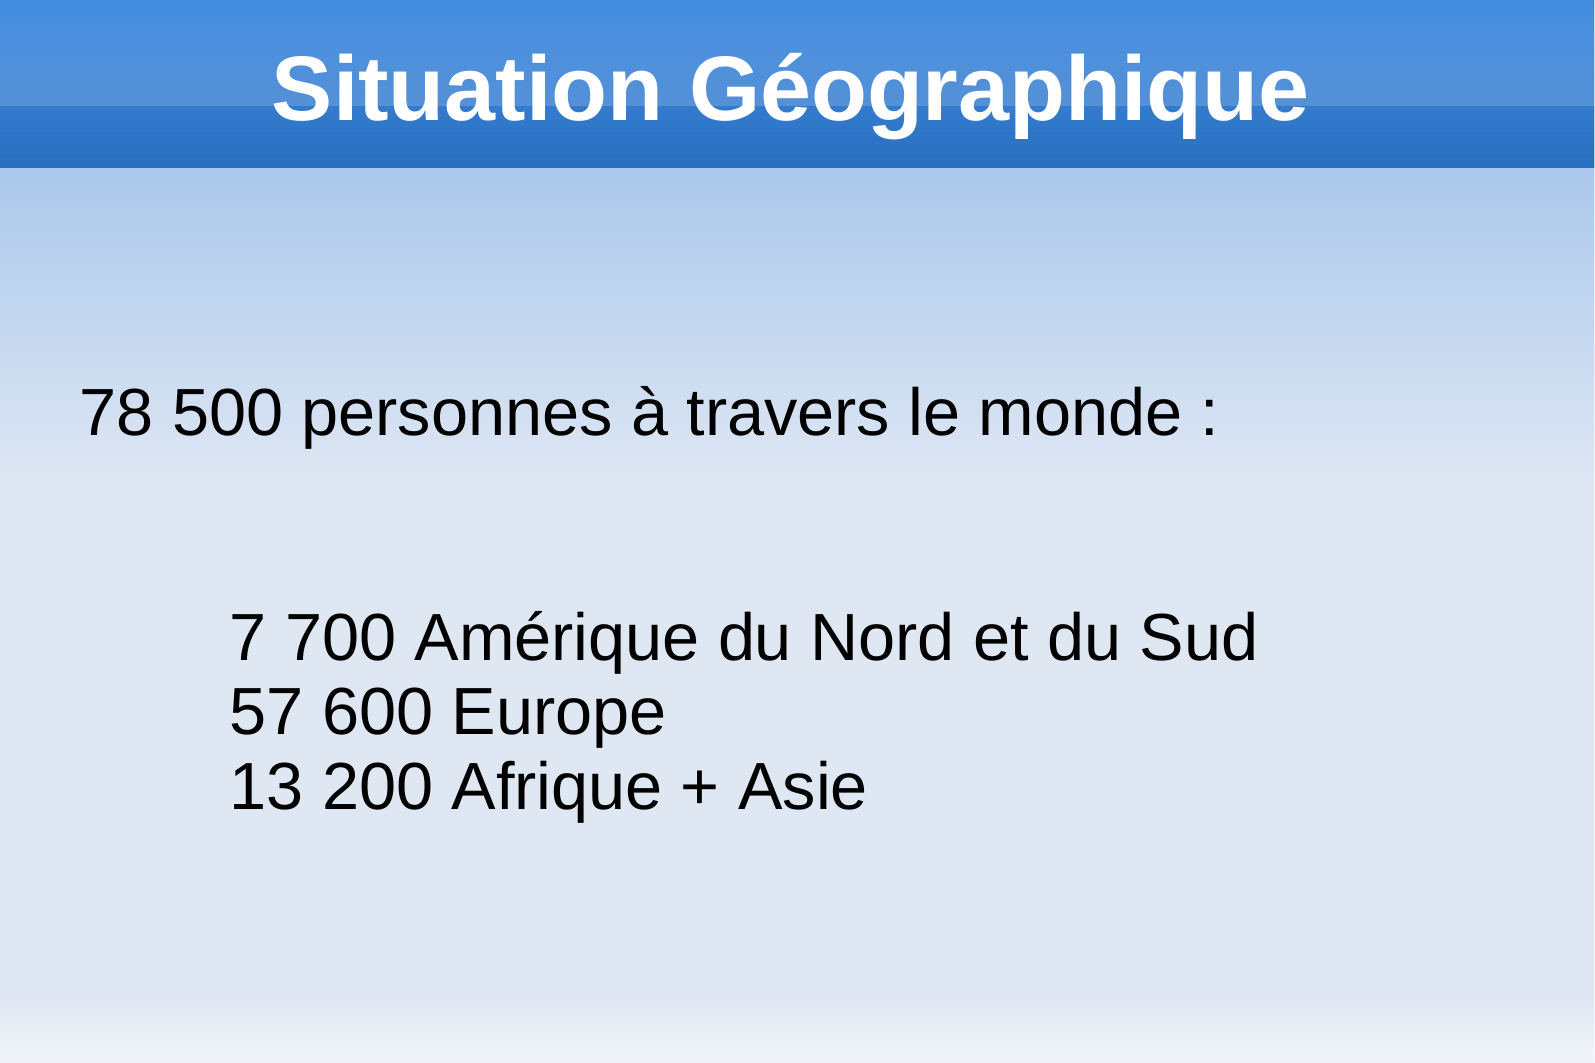

# Situation Géographique
78 500 personnes à travers le monde :
		7 700 Amérique du Nord et du Sud
		57 600 Europe
		13 200 Afrique + Asie